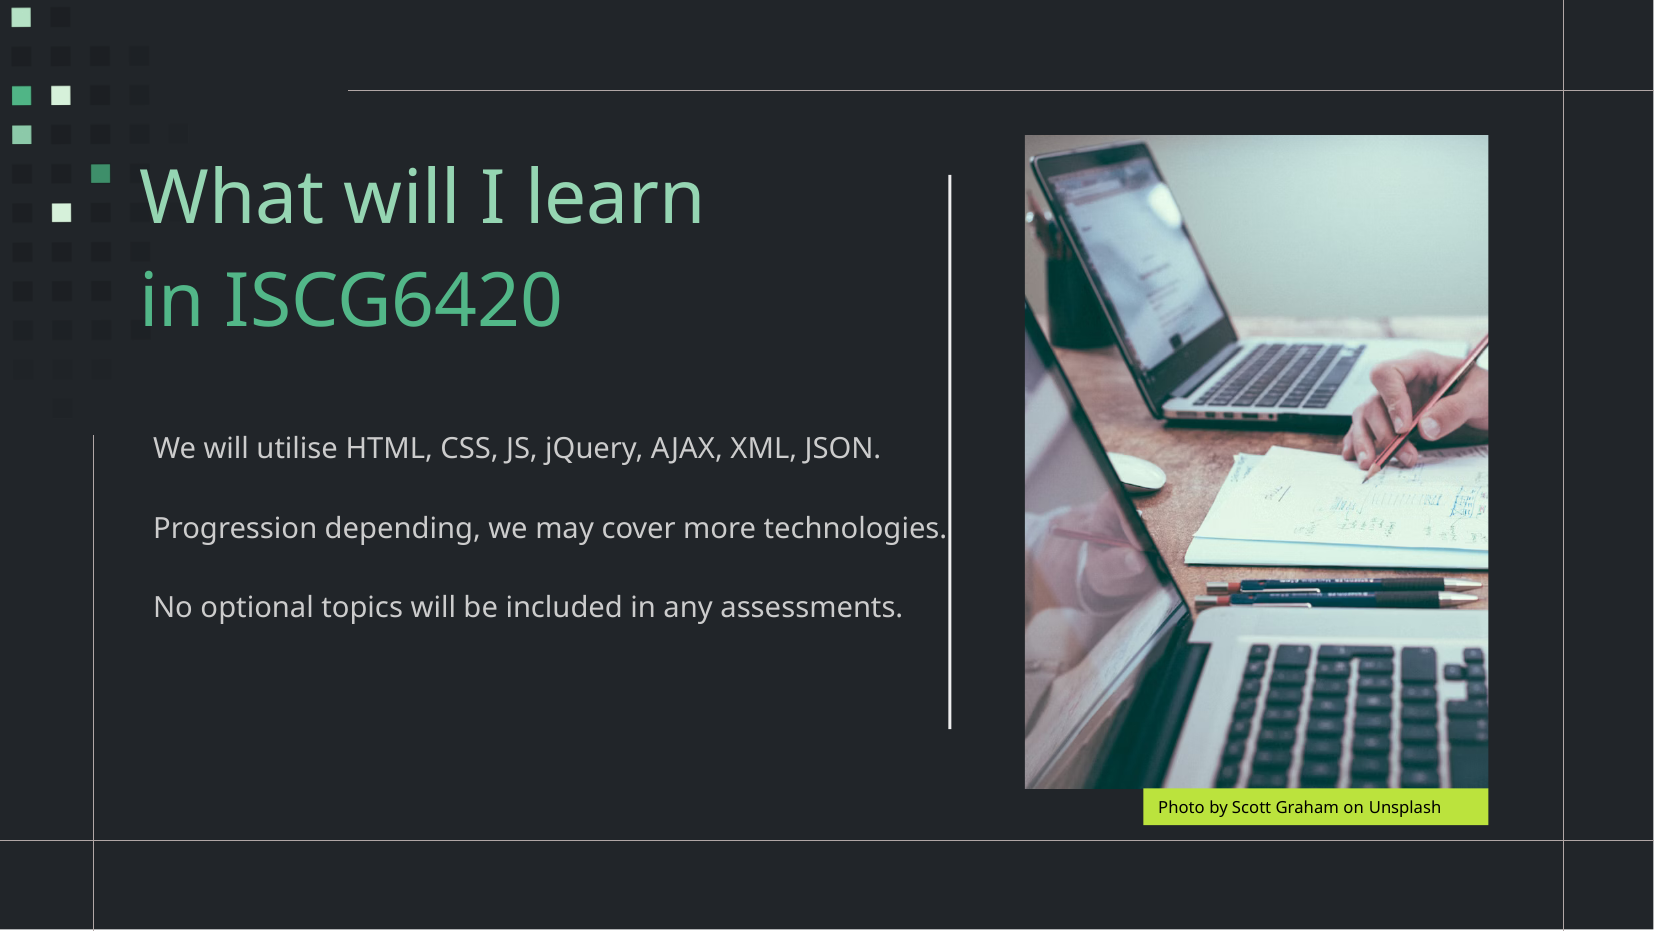

What will I learn
in ISCG6420
We will utilise HTML, CSS, JS, jQuery, AJAX, XML, JSON.
Progression depending, we may cover more technologies.
No optional topics will be included in any assessments.
Photo by Scott Graham on Unsplash